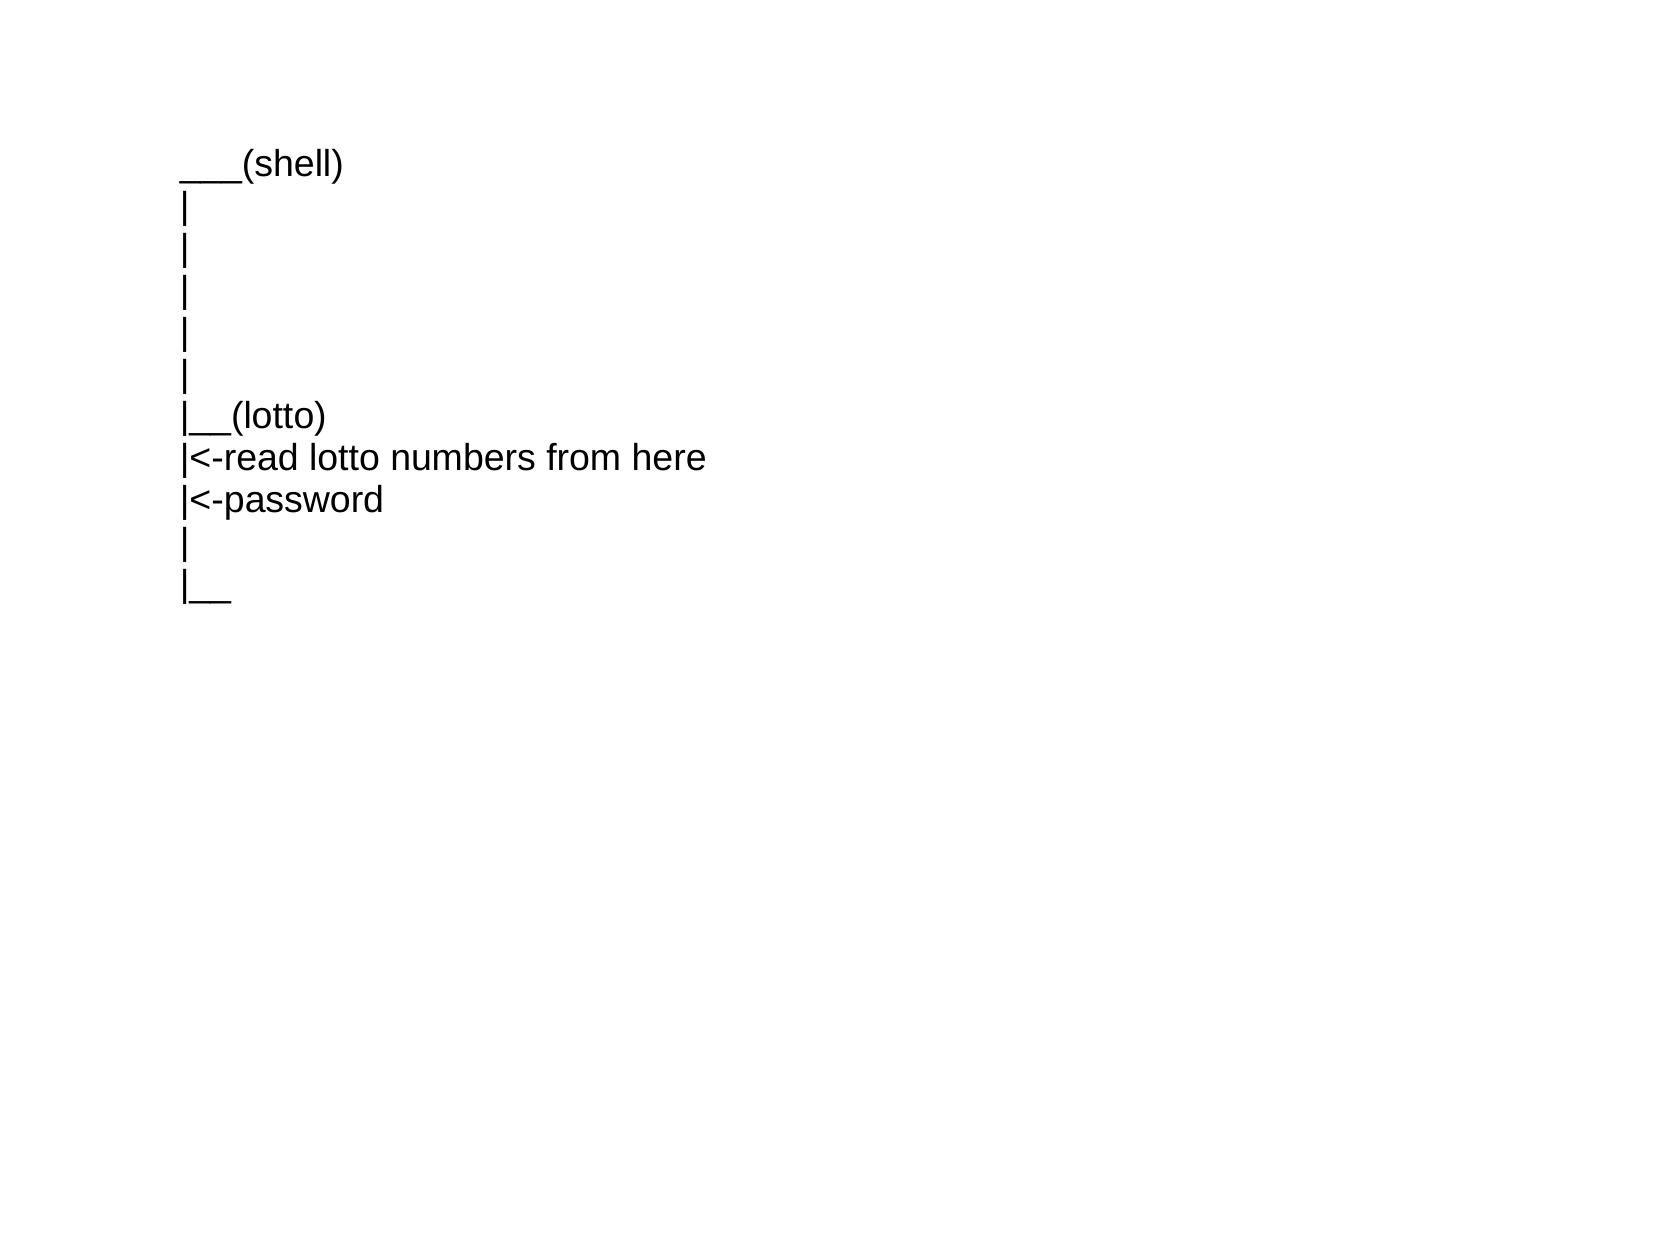

___(shell)
|
|
|
|
|
|__(lotto)
|<-read lotto numbers from here
|<-password
|
|__